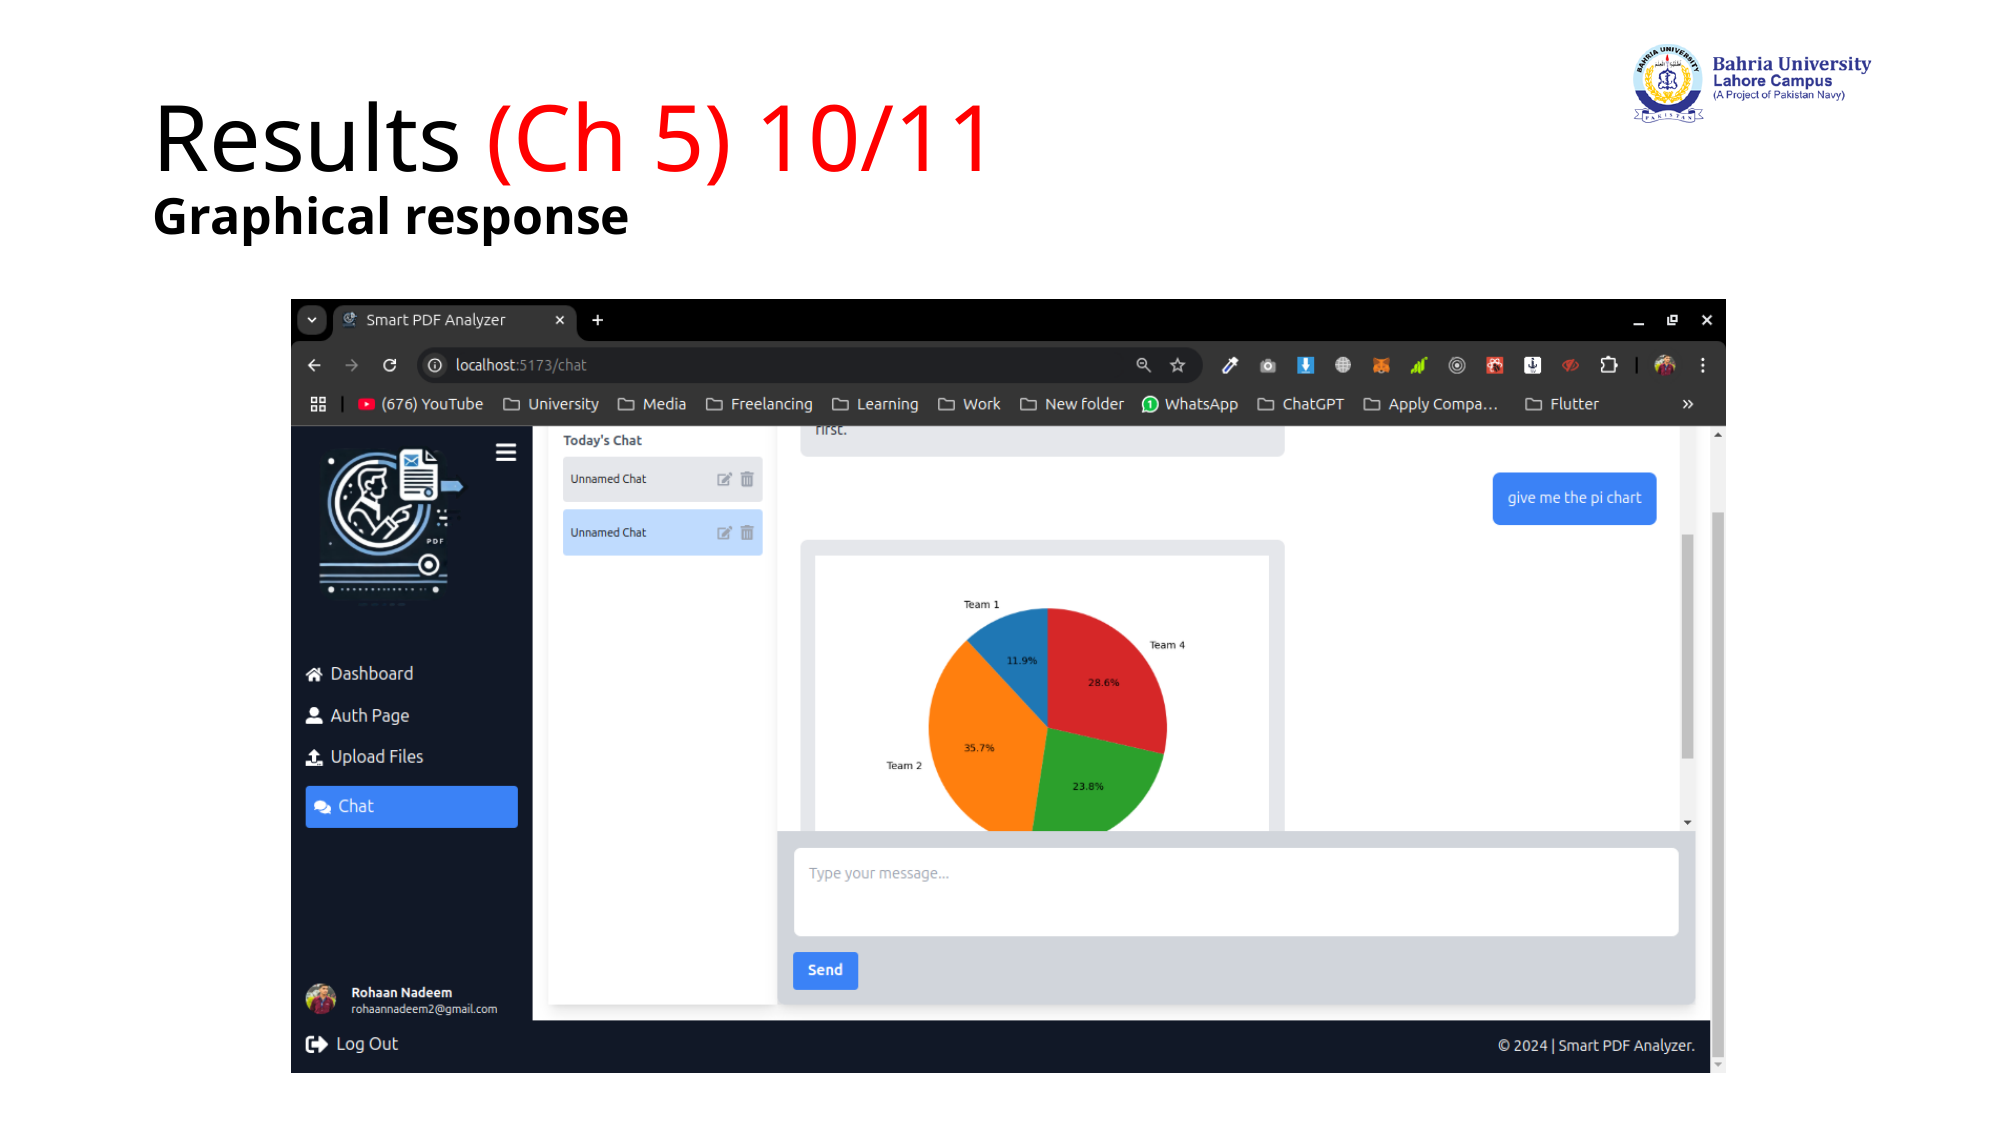

# Results (Ch 5) 10/11 Graphical response